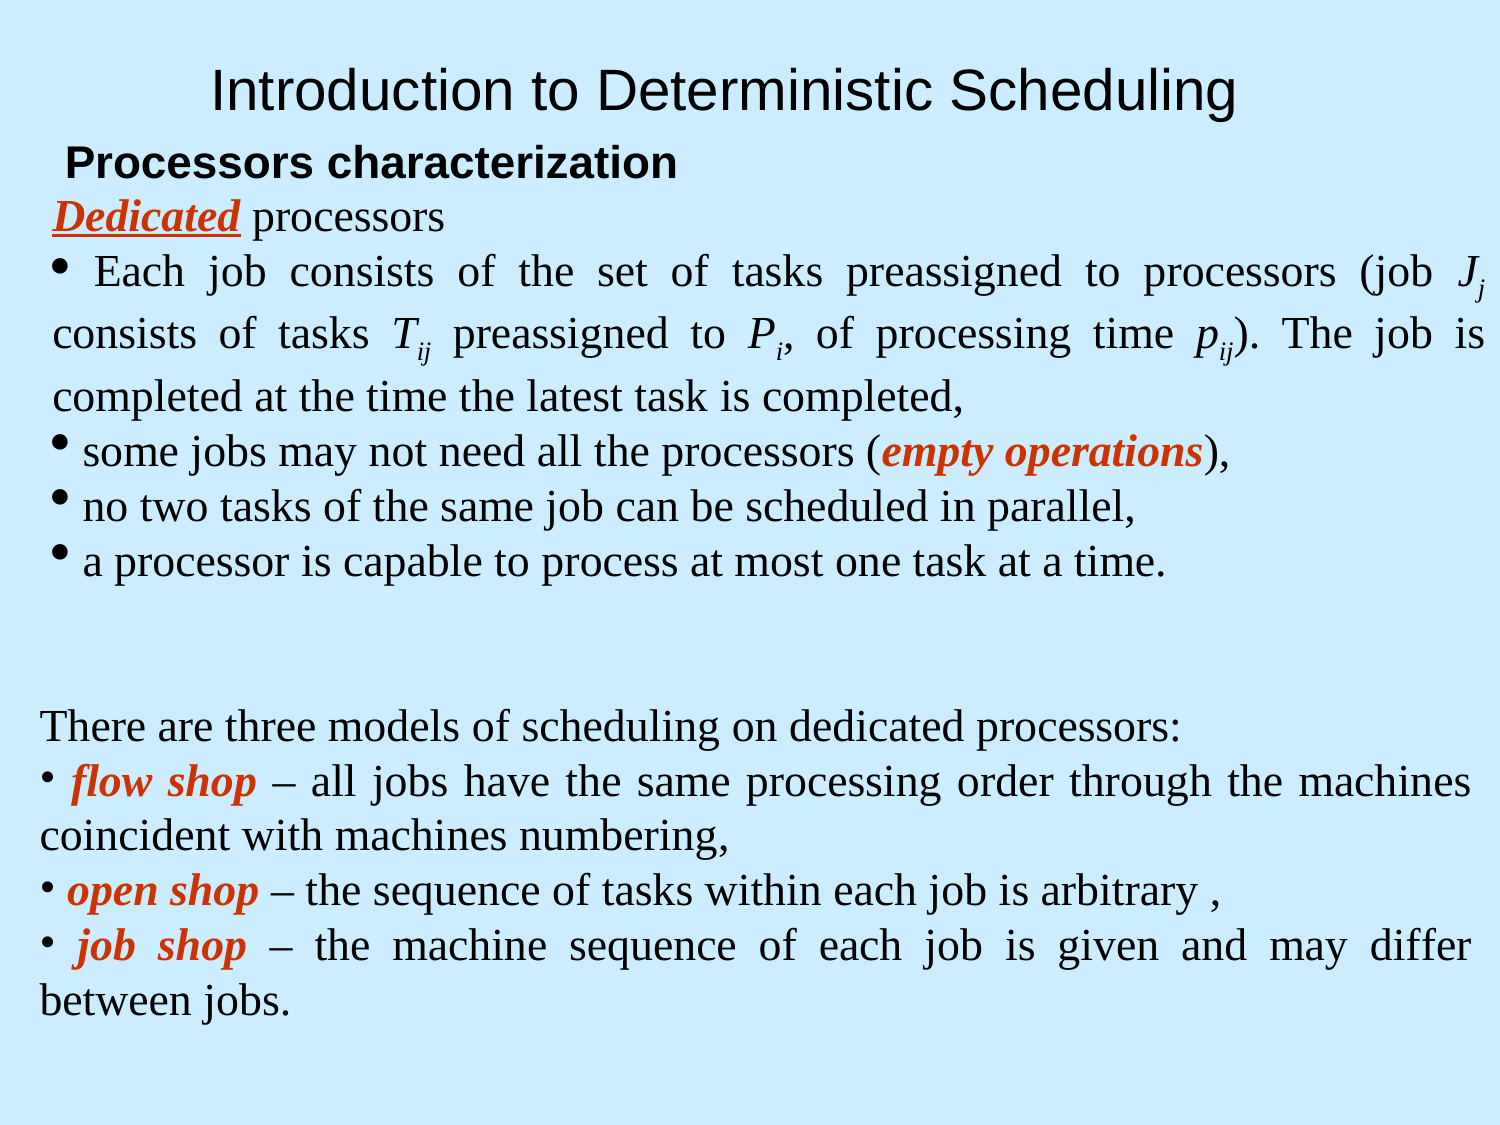

# Introduction to Deterministic Scheduling
Processors characterization
Dedicated processors
 Each job consists of the set of tasks preassigned to processors (job Jj consists of tasks Tij preassigned to Pi, of processing time pij). The job is completed at the time the latest task is completed,
 some jobs may not need all the processors (empty operations),
 no two tasks of the same job can be scheduled in parallel,
 a processor is capable to process at most one task at a time.
There are three models of scheduling on dedicated processors:
 flow shop – all jobs have the same processing order through the machines coincident with machines numbering,
 open shop – the sequence of tasks within each job is arbitrary ,
 job shop – the machine sequence of each job is given and may differ between jobs.